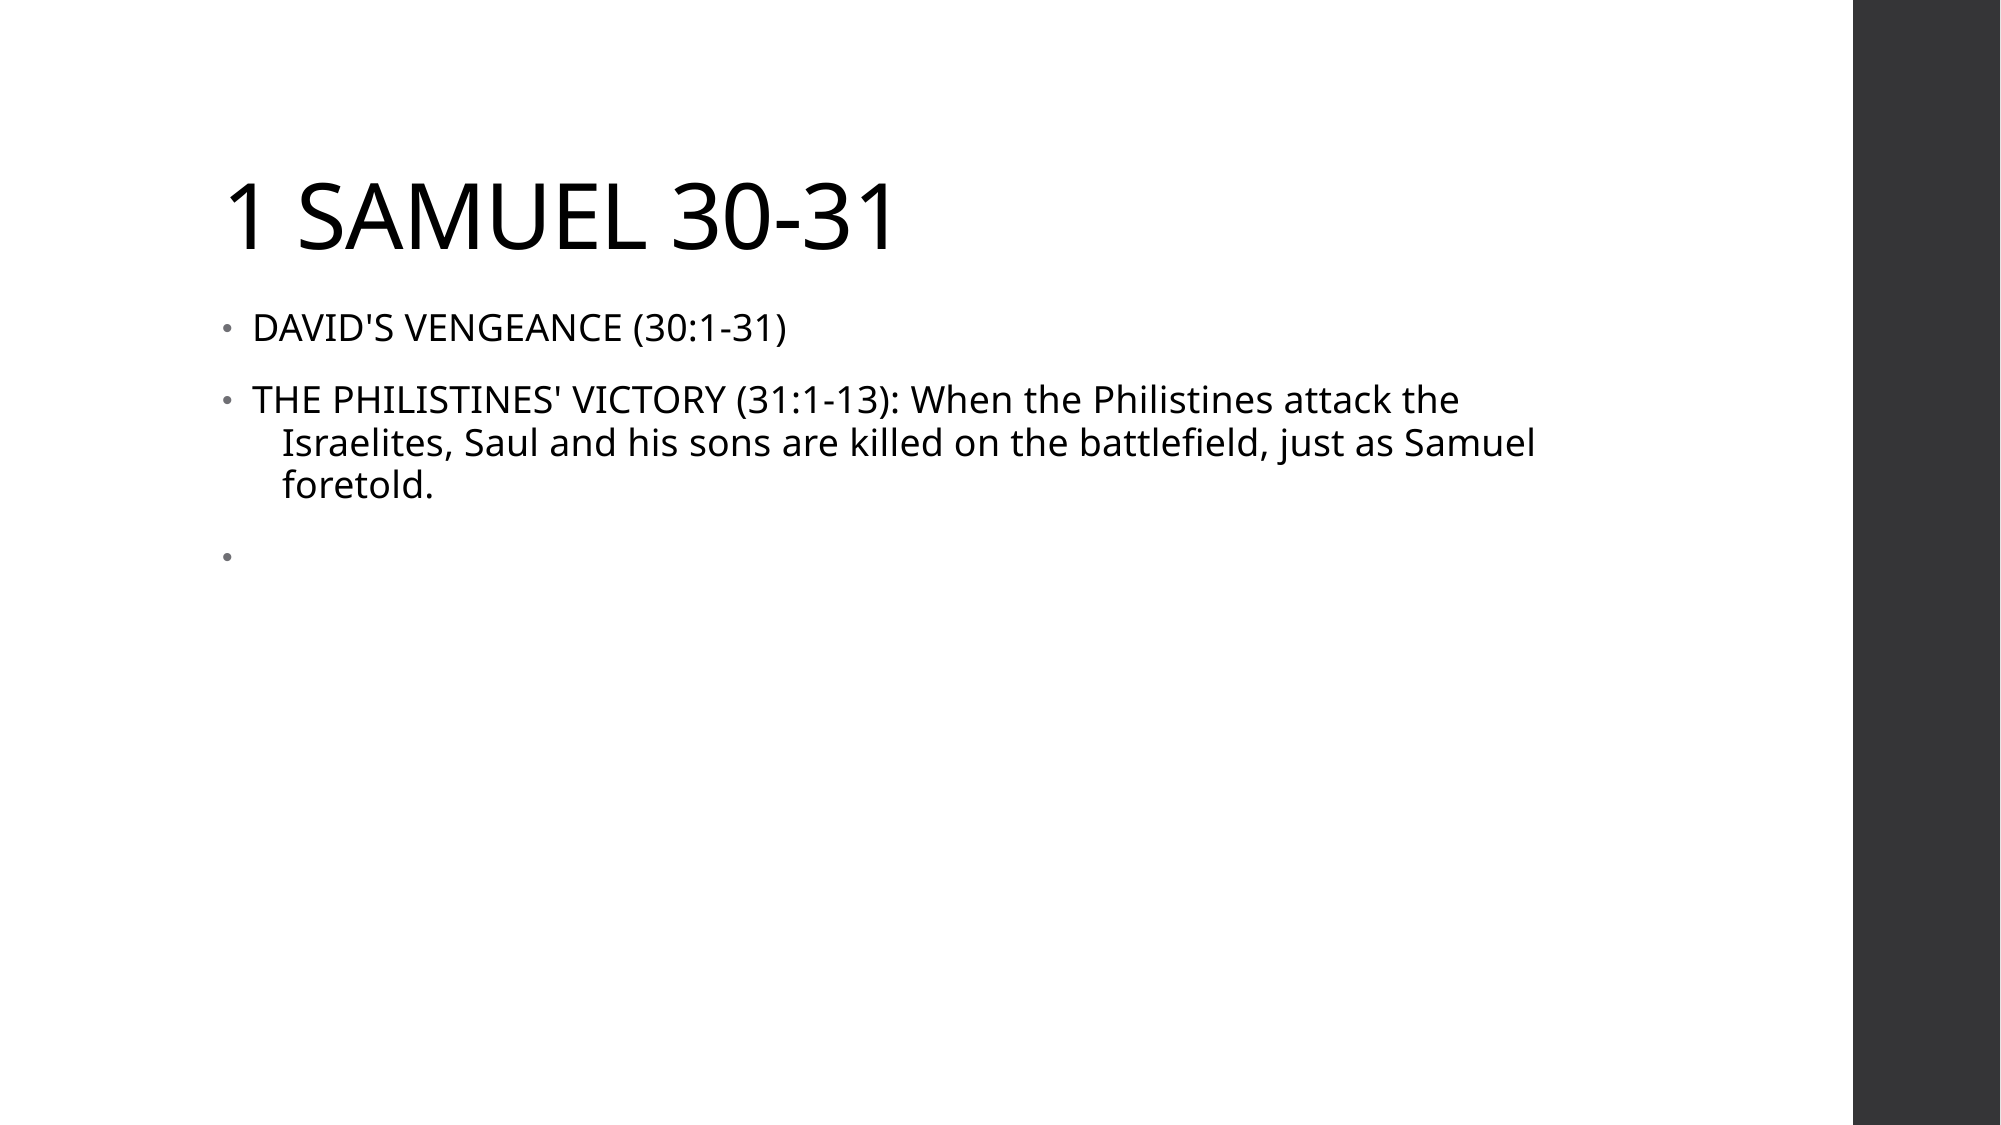

# 1 SAMUEL 30-31
DAVID'S VENGEANCE (30:1-31)
THE PHILISTINES' VICTORY (31:1-13): When the Philistines attack the Israelites, Saul and his sons are killed on the battlefield, just as Samuel foretold.